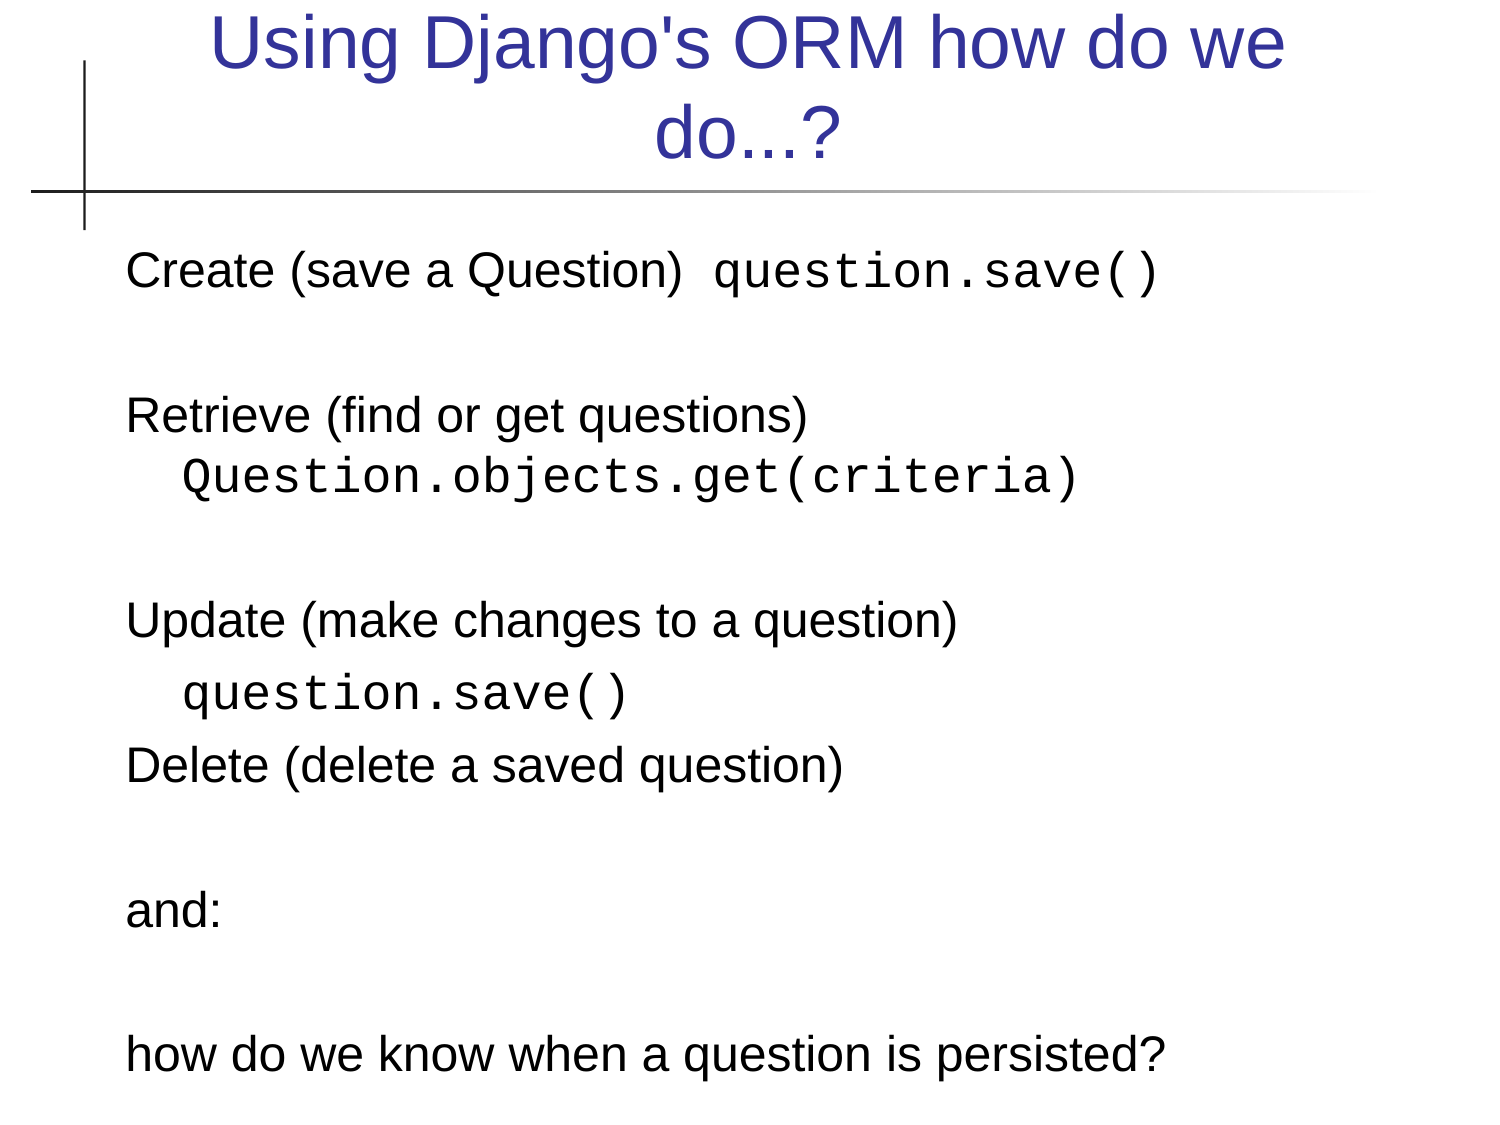

# Using Django's ORM how do we do...?
Create (save a Question) question.save()
Retrieve (find or get questions) Question.objects.get(criteria)
Update (make changes to a question)
 question.save()
Delete (delete a saved question)
and:
how do we know when a question is persisted?